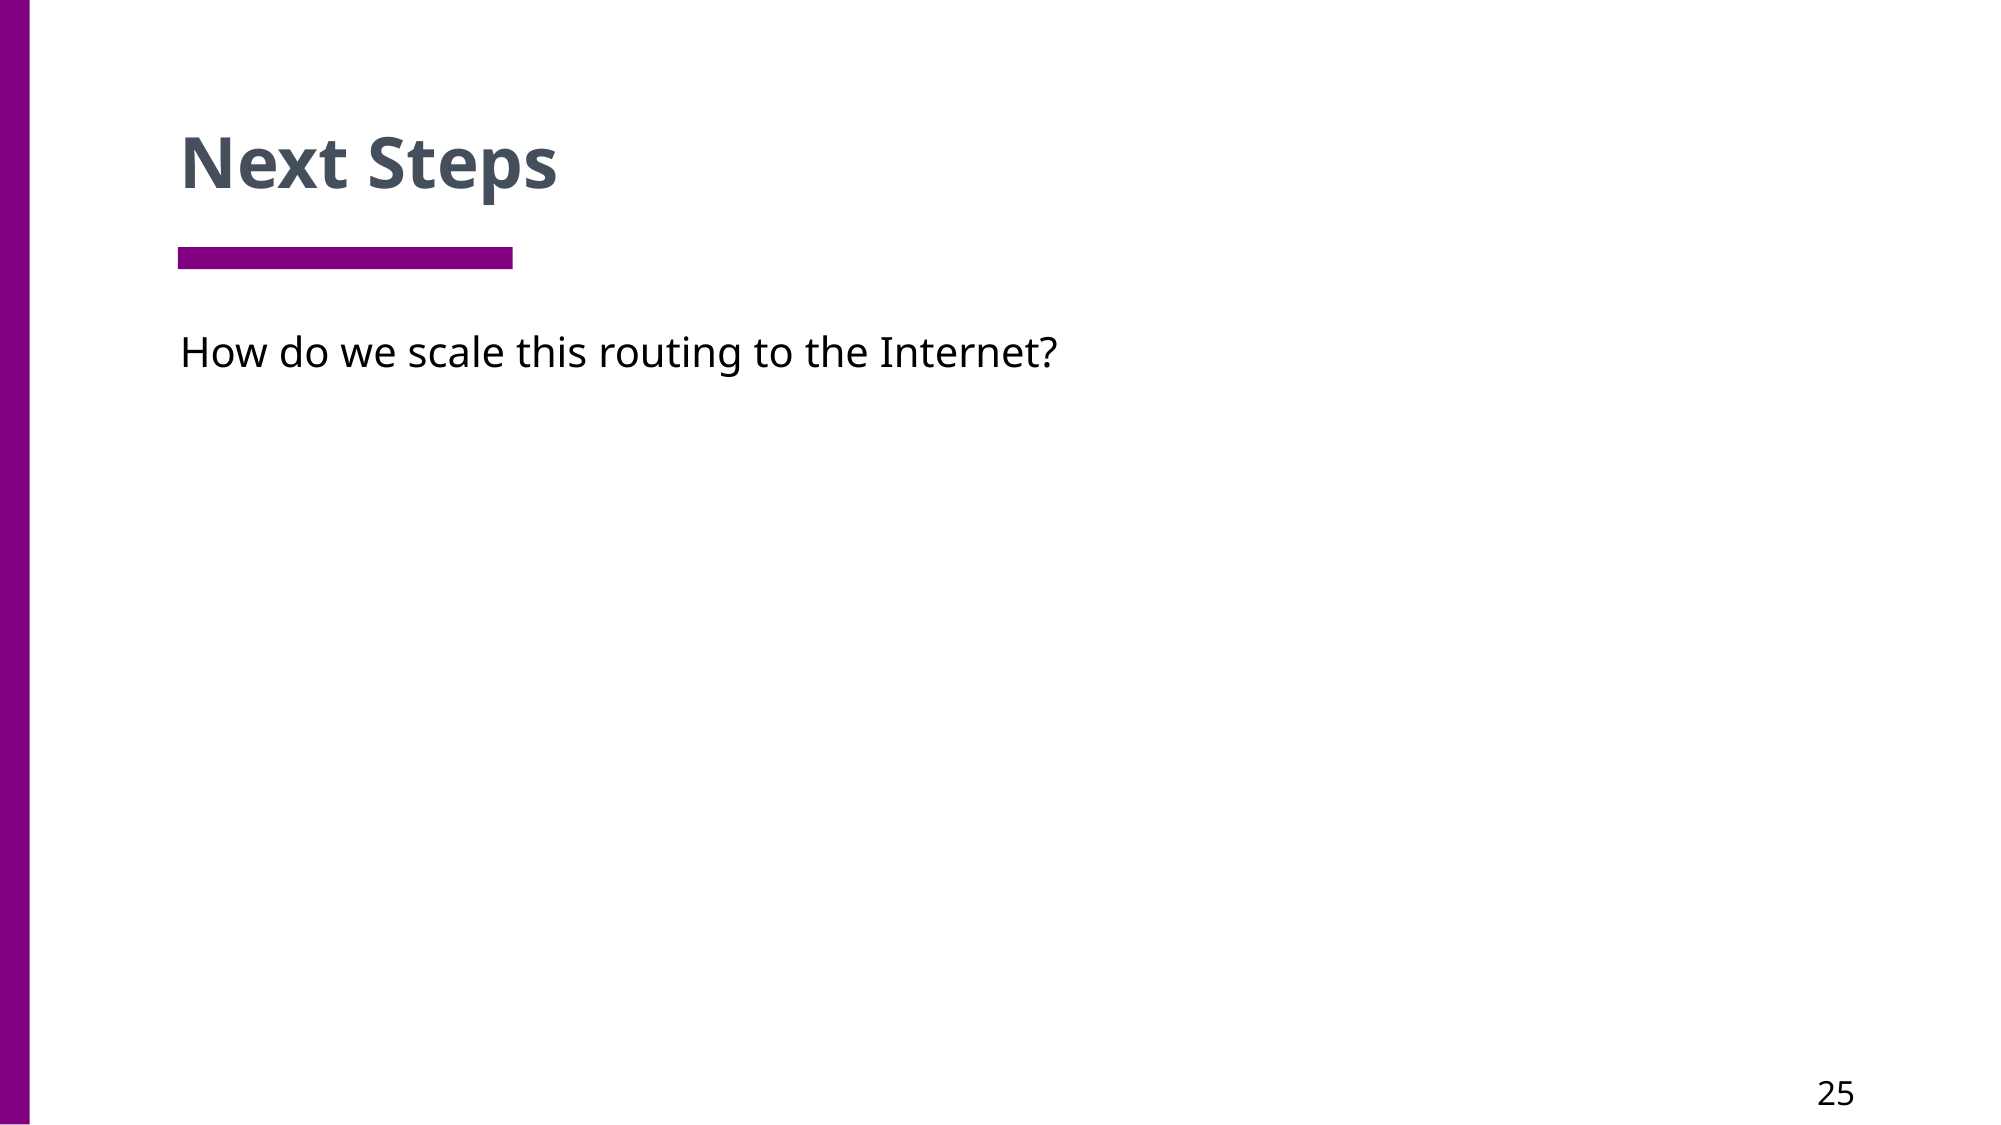

Next Steps
How do we scale this routing to the Internet?